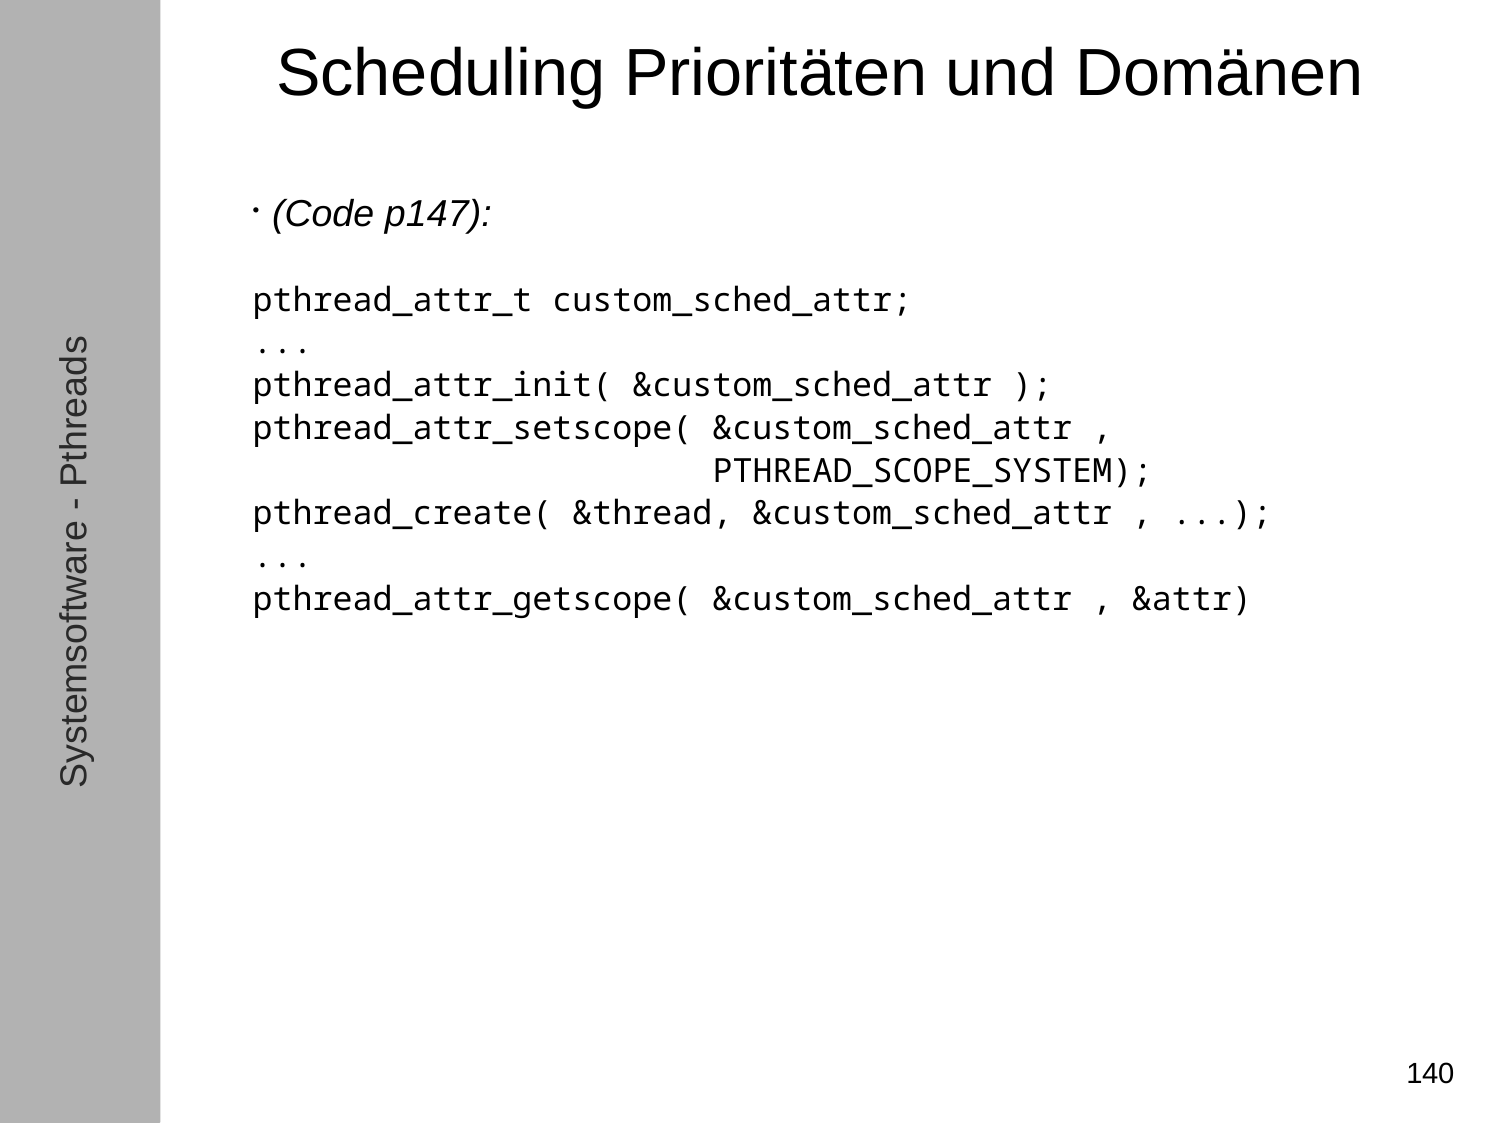

Scheduling Prioritäten und Domänen
(Code p147):
pthread_attr_t custom_sched_attr;
...
pthread_attr_init( &custom_sched_attr );
pthread_attr_setscope( &custom_sched_attr ,
 PTHREAD_SCOPE_SYSTEM);
pthread_create( &thread, &custom_sched_attr , ...);
...
pthread_attr_getscope( &custom_sched_attr , &attr)
Systemsoftware - Pthreads